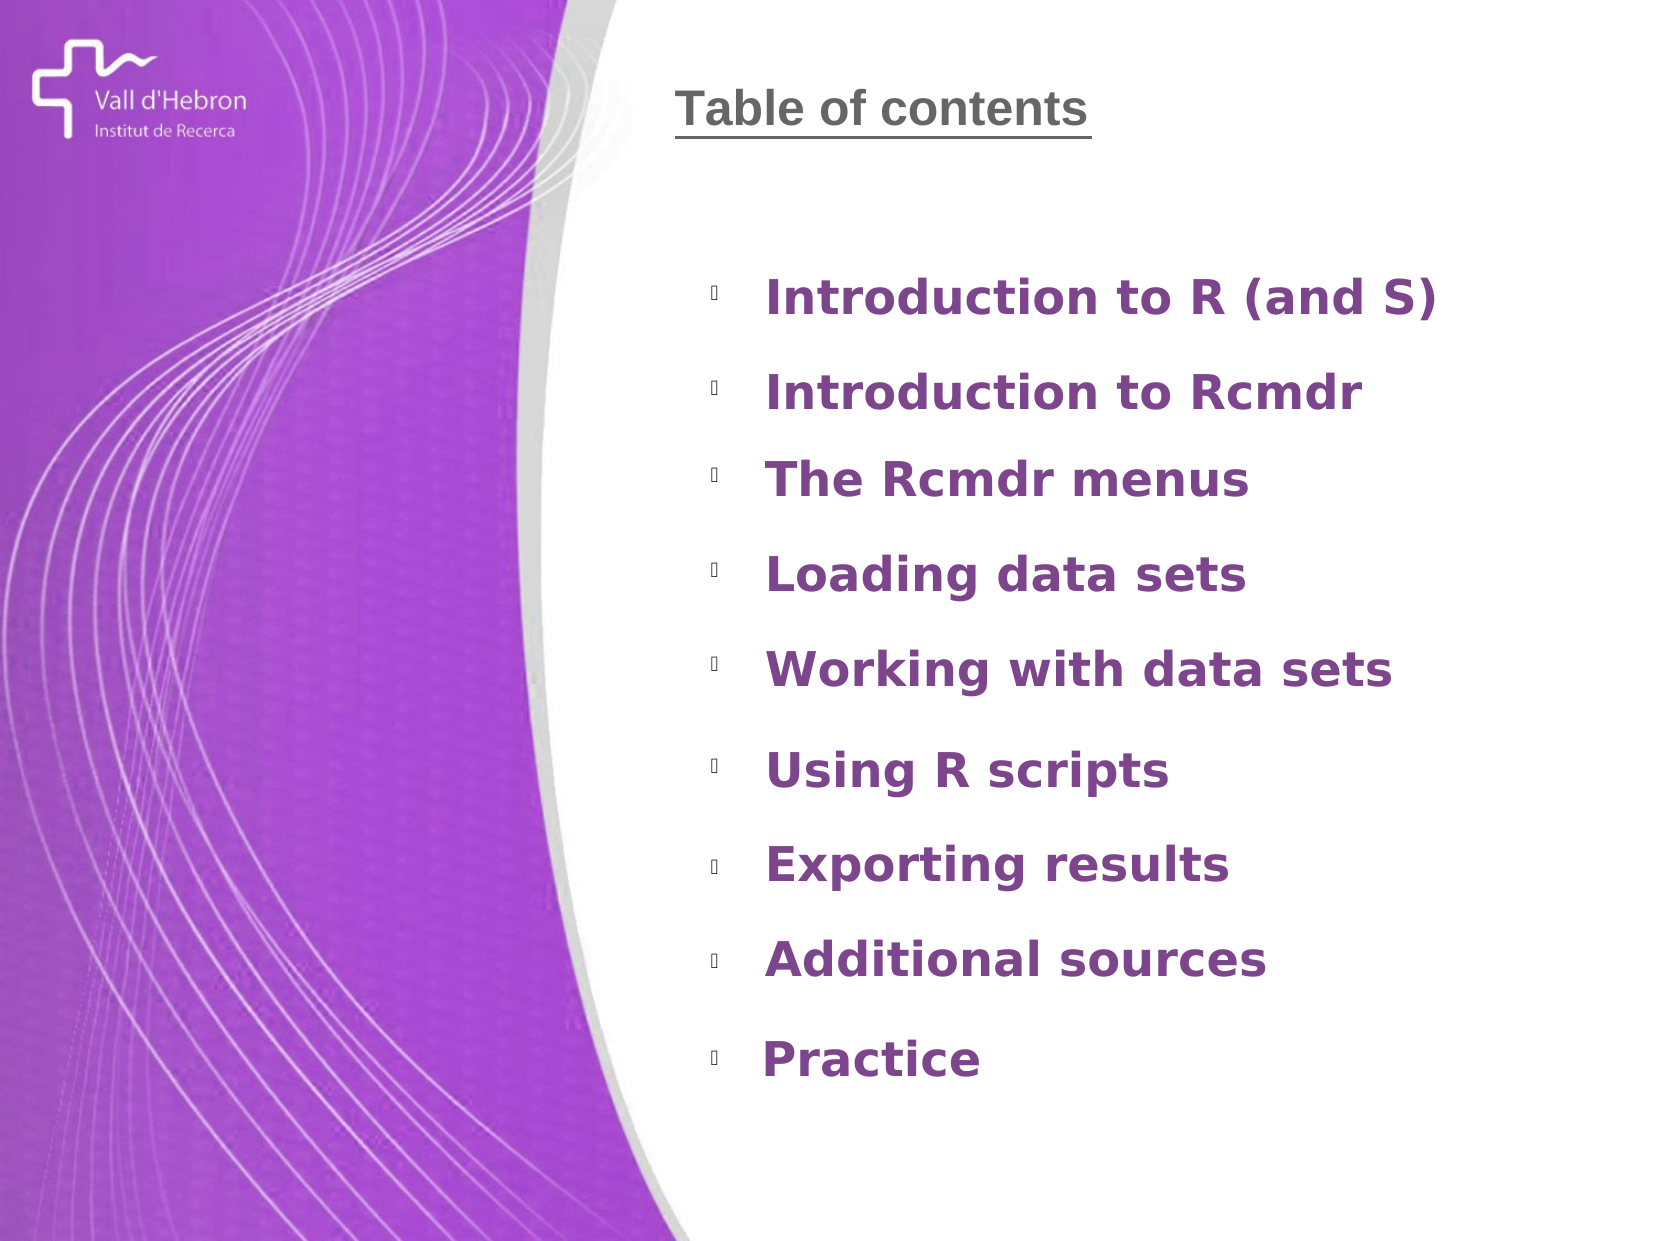

Table of contents
Introduction to R (and S)

Introduction to Rcmdr

The Rcmdr menus

Loading data sets

Working with data sets

Using R scripts

Exporting results

Additional sources

Practice
